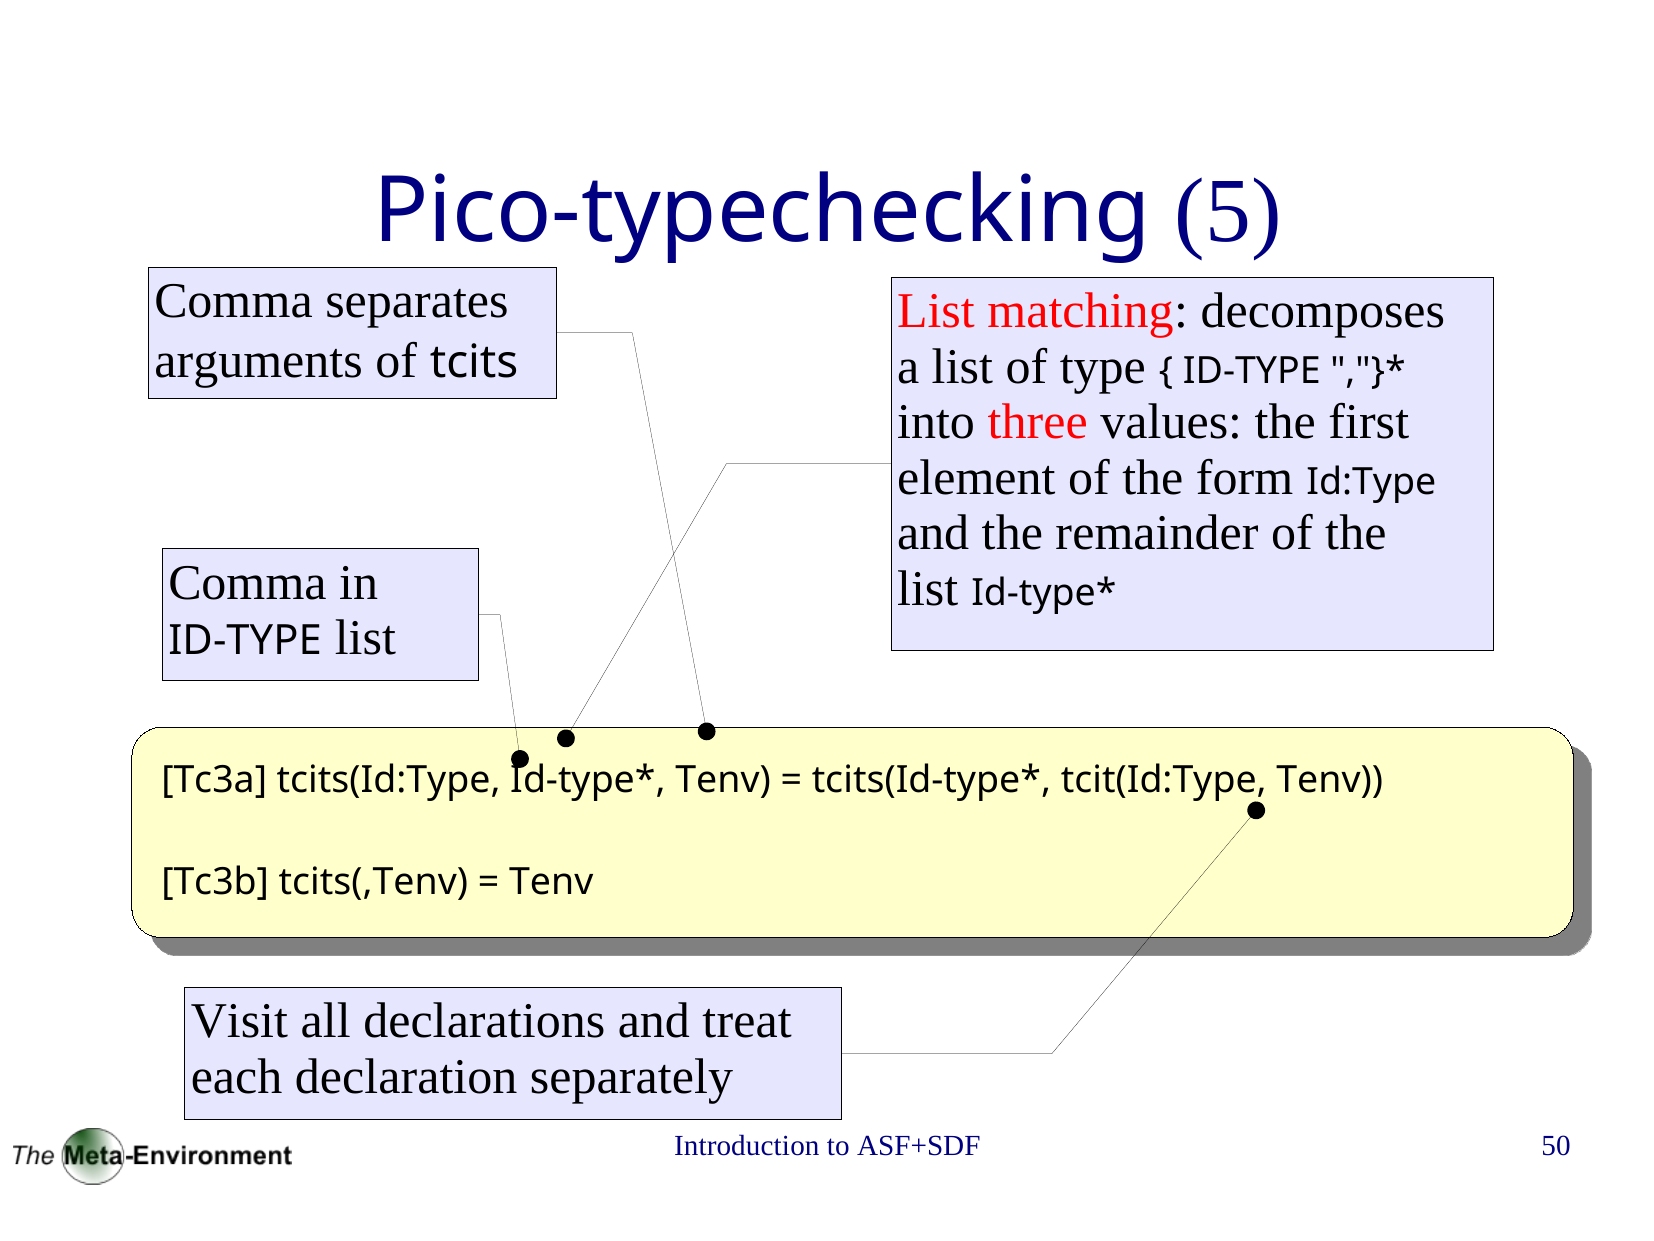

# Pico-typechecking (5)
[Tc3a] tcits(Id:Type, Id-type*, Tenv) = tcits(Id-type*, tcit(Id:Type, Tenv))
[Tc3b] tcits(,Tenv) = Tenv
50